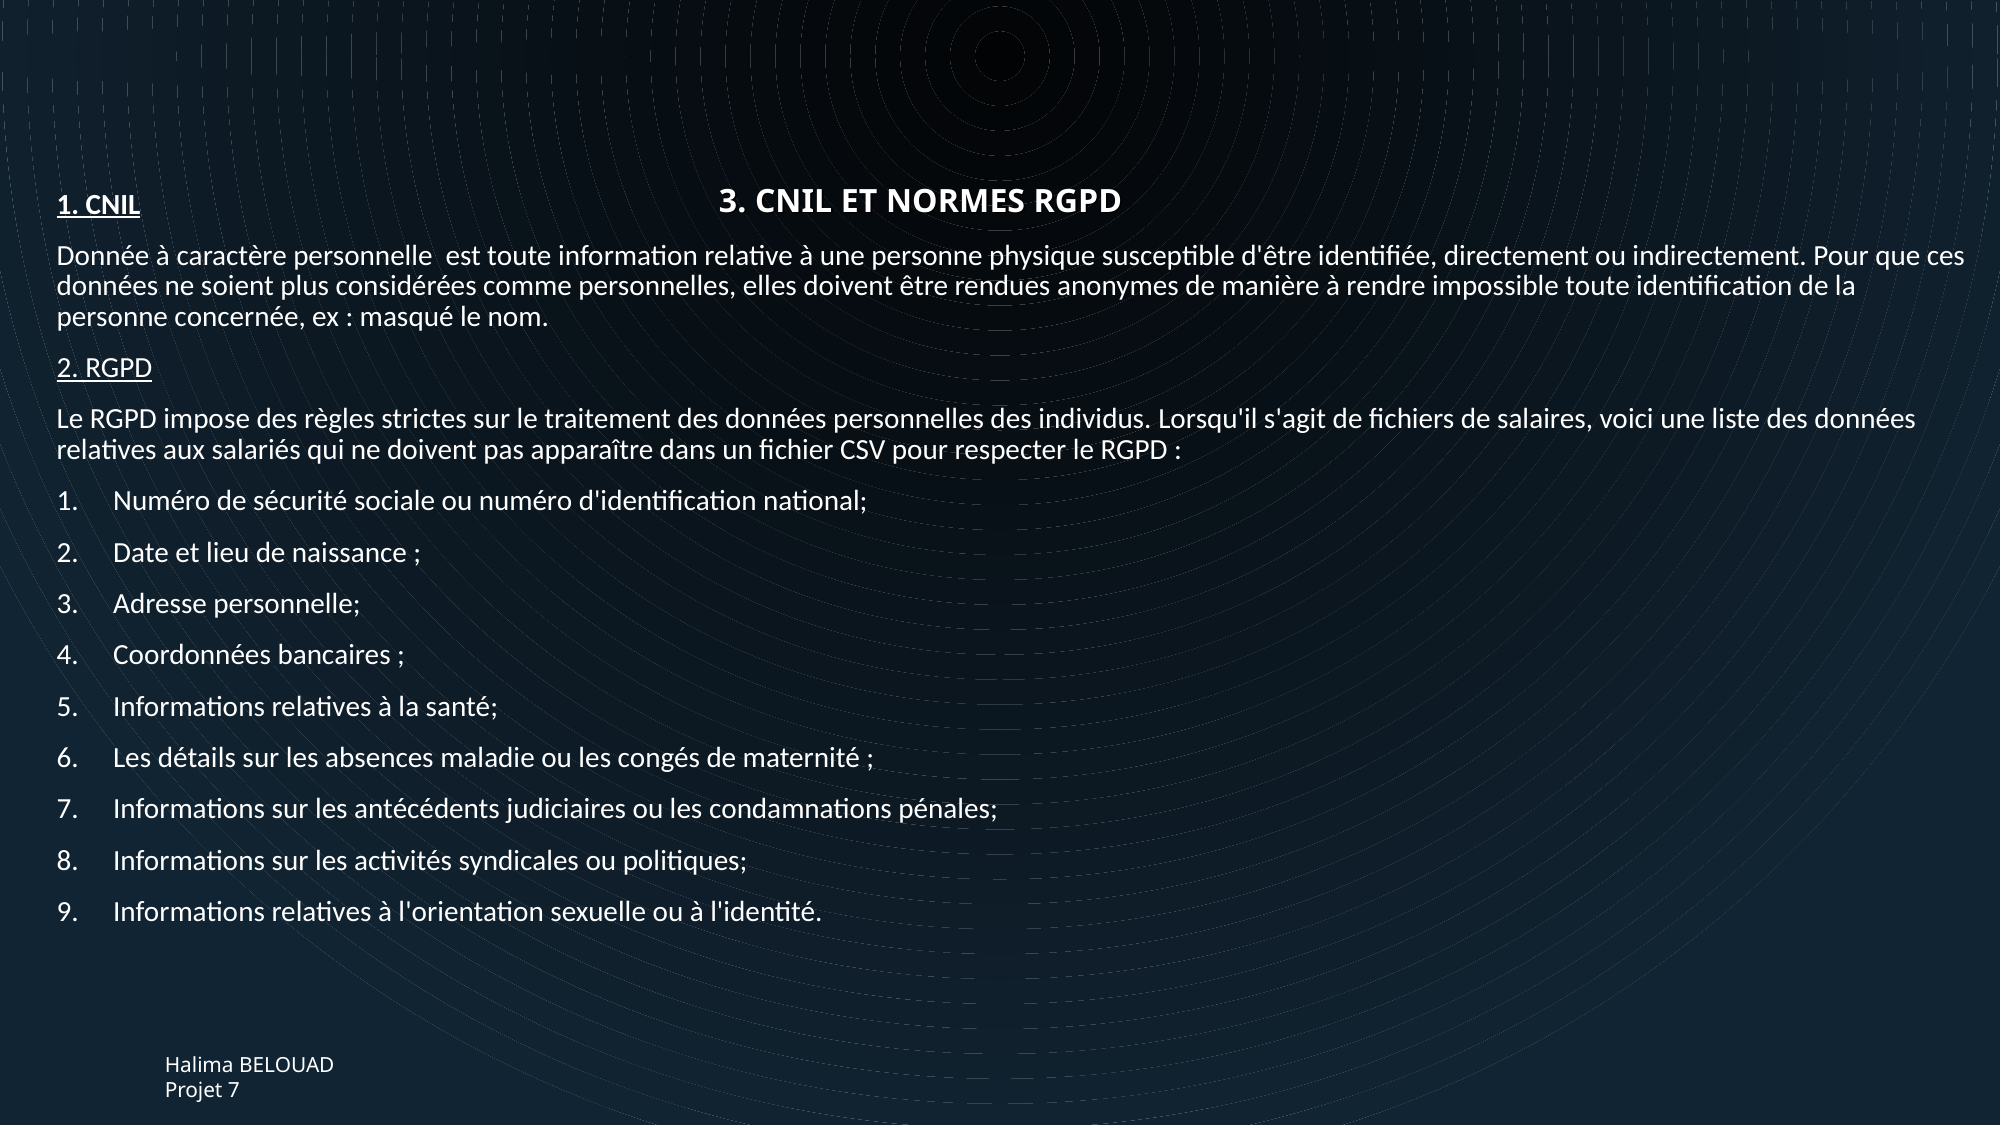

# 3. CNIL et NORMES RGPD
1. CNIL
Donnée à caractère personnelle est toute information relative à une personne physique susceptible d'être identifiée, directement ou indirectement. Pour que ces données ne soient plus considérées comme personnelles, elles doivent être rendues anonymes de manière à rendre impossible toute identification de la personne concernée, ex : masqué le nom.
2. RGPD
Le RGPD impose des règles strictes sur le traitement des données personnelles des individus. Lorsqu'il s'agit de fichiers de salaires, voici une liste des données relatives aux salariés qui ne doivent pas apparaître dans un fichier CSV pour respecter le RGPD :
Numéro de sécurité sociale ou numéro d'identification national;
Date et lieu de naissance ;
Adresse personnelle;
Coordonnées bancaires ;
Informations relatives à la santé;
Les détails sur les absences maladie ou les congés de maternité ;
Informations sur les antécédents judiciaires ou les condamnations pénales;
Informations sur les activités syndicales ou politiques;
Informations relatives à l'orientation sexuelle ou à l'identité.
Halima BELOUAD
Projet 7